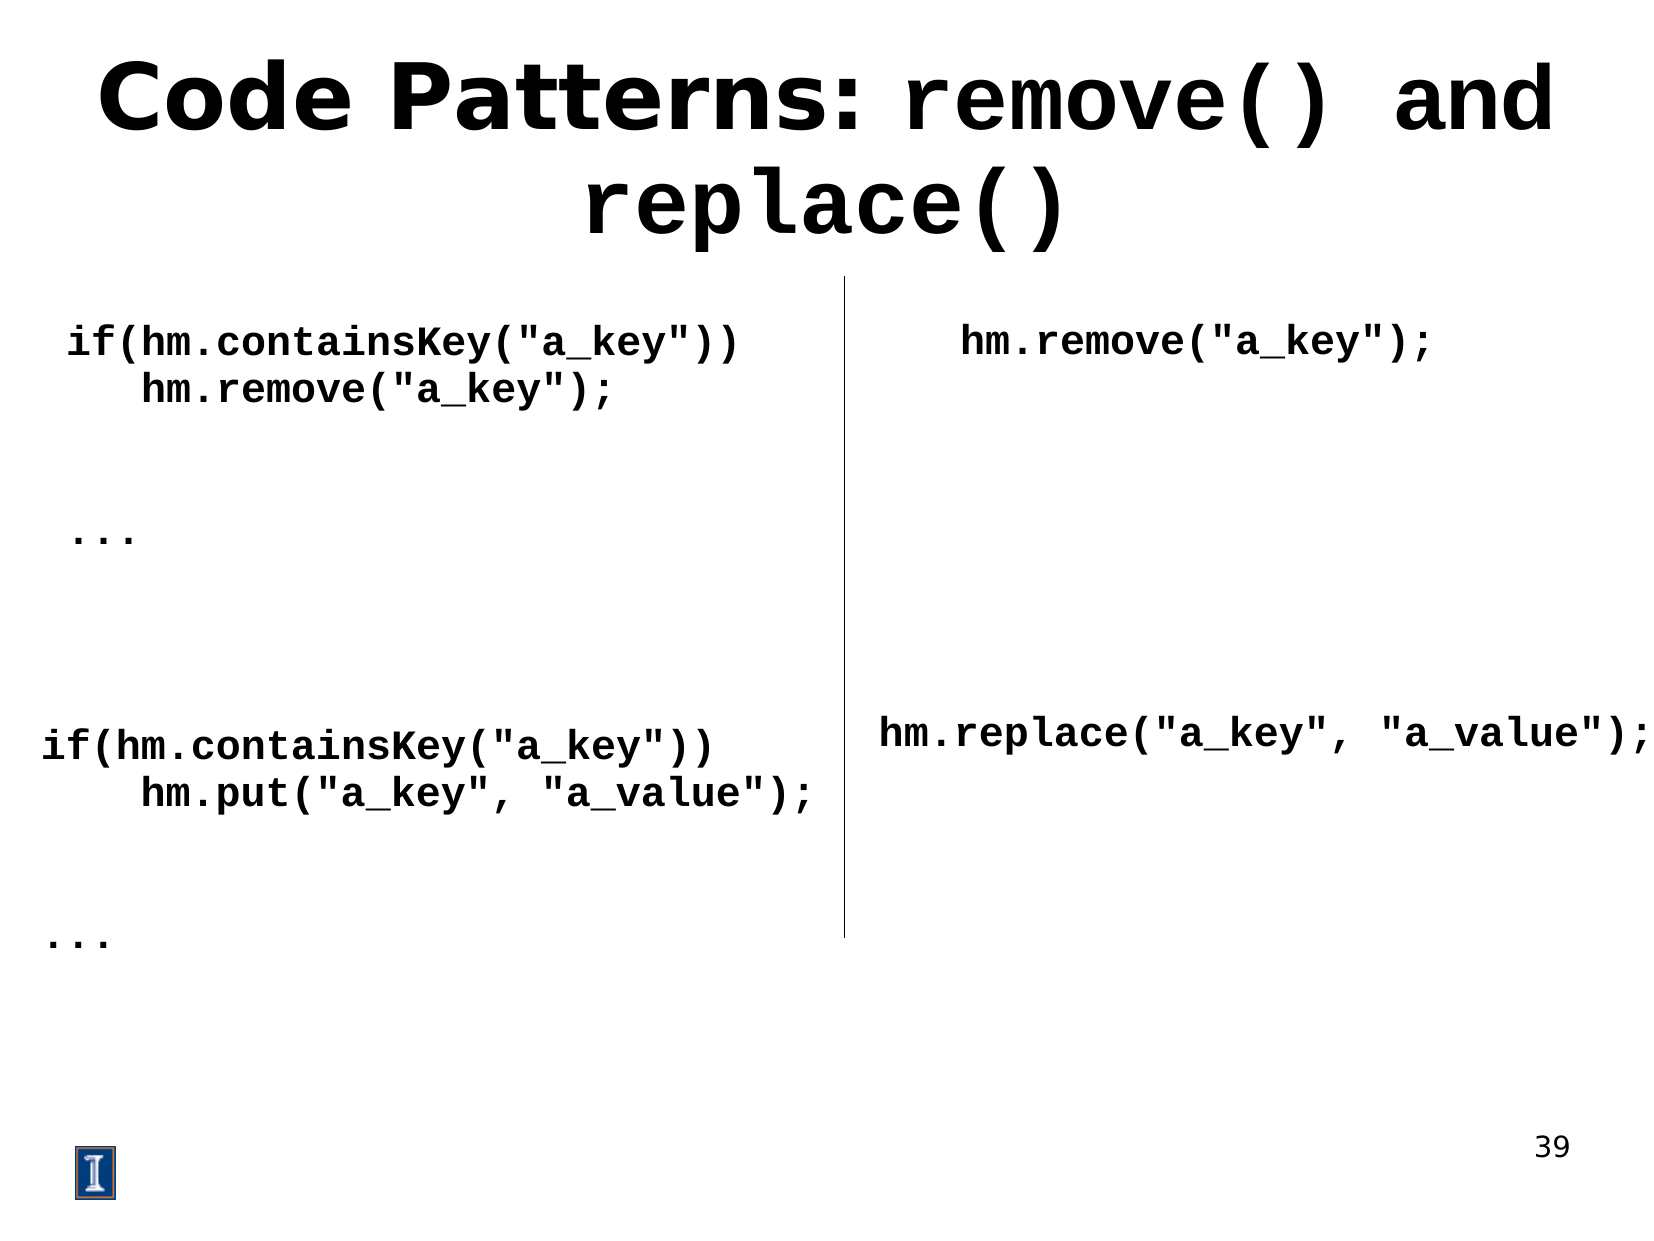

# Code Patterns: remove() and replace()
hm.remove("a_key");
if(hm.containsKey("a_key"))
	hm.remove("a_key");
...
hm.replace("a_key", "a_value");
if(hm.containsKey("a_key"))
 hm.put("a_key", "a_value");
...
39